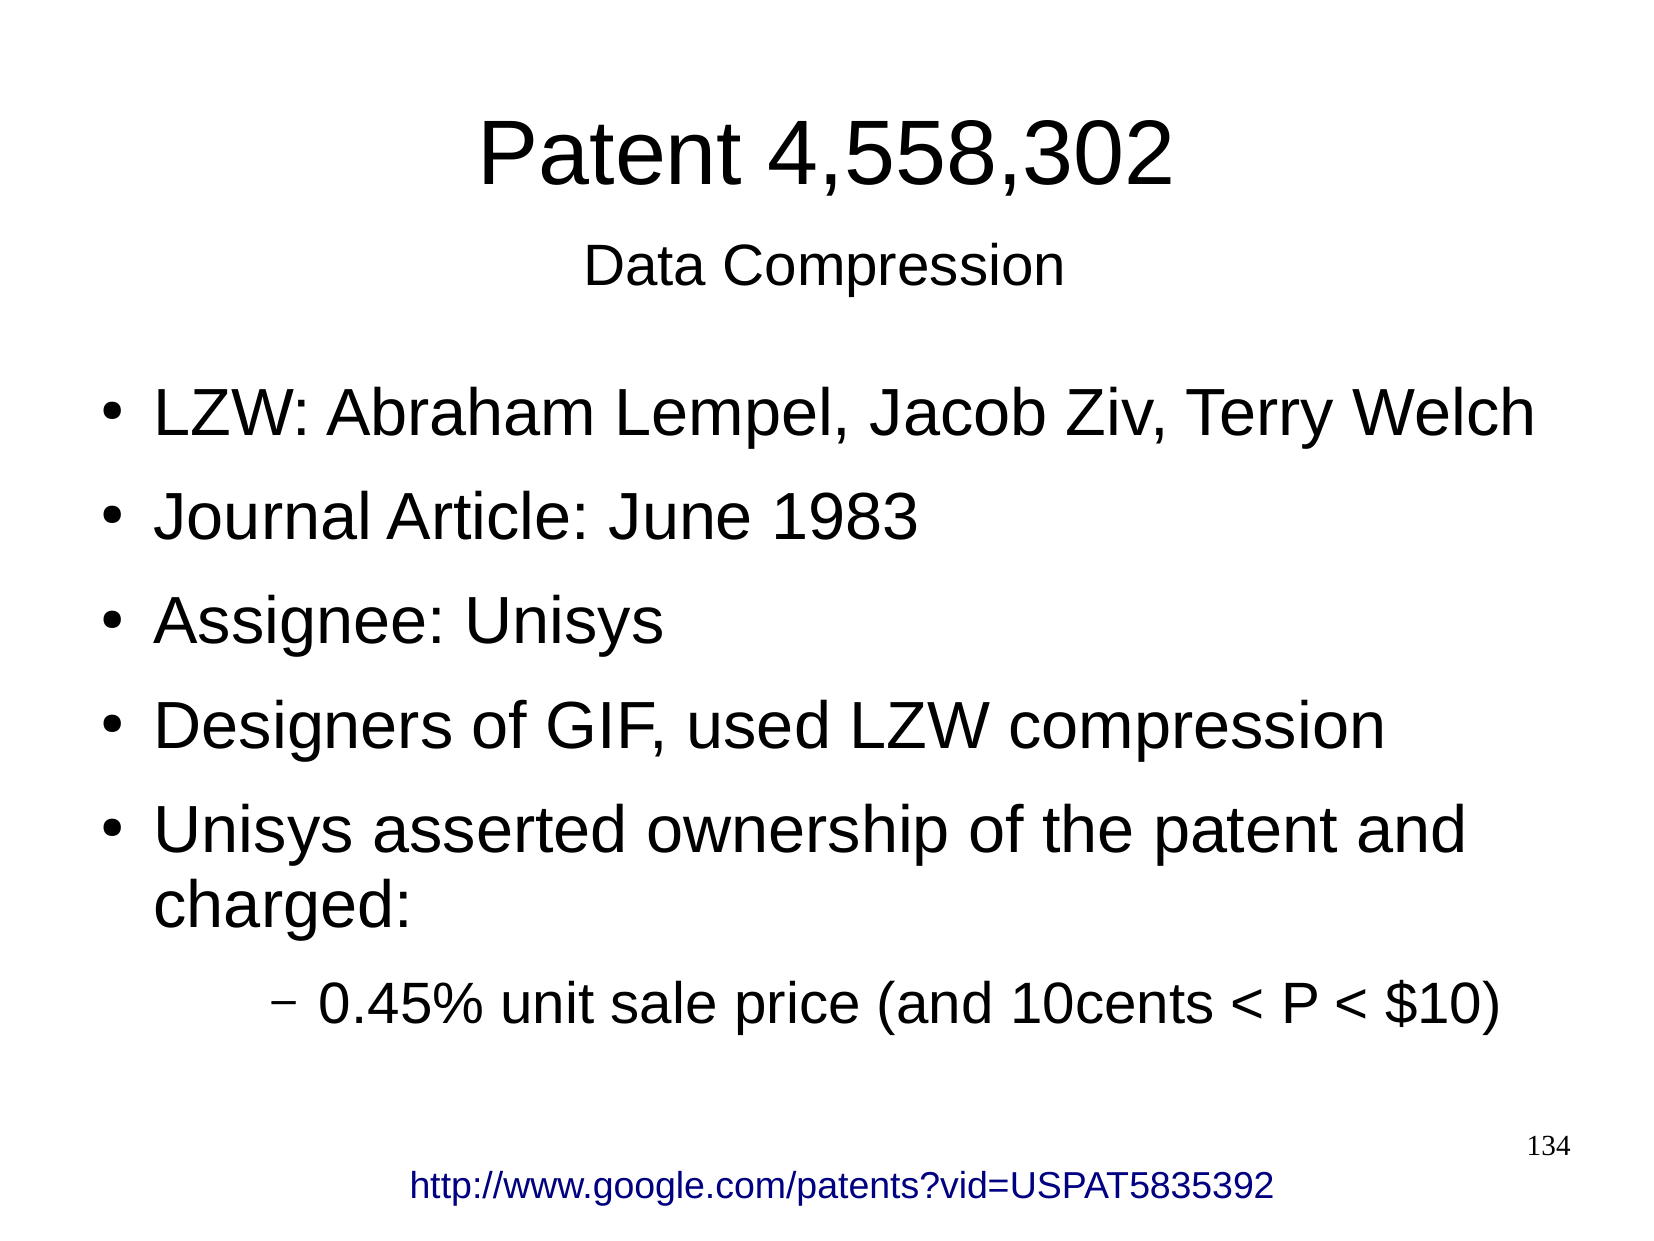

# Patent 4,558,302
Data Compression
LZW: Abraham Lempel, Jacob Ziv, Terry Welch
Journal Article: June 1983
Assignee: Unisys
Designers of GIF, used LZW compression
Unisys asserted ownership of the patent and charged:
0.45% unit sale price (and 10cents < P < $10)
134
http://www.google.com/patents?vid=USPAT5835392